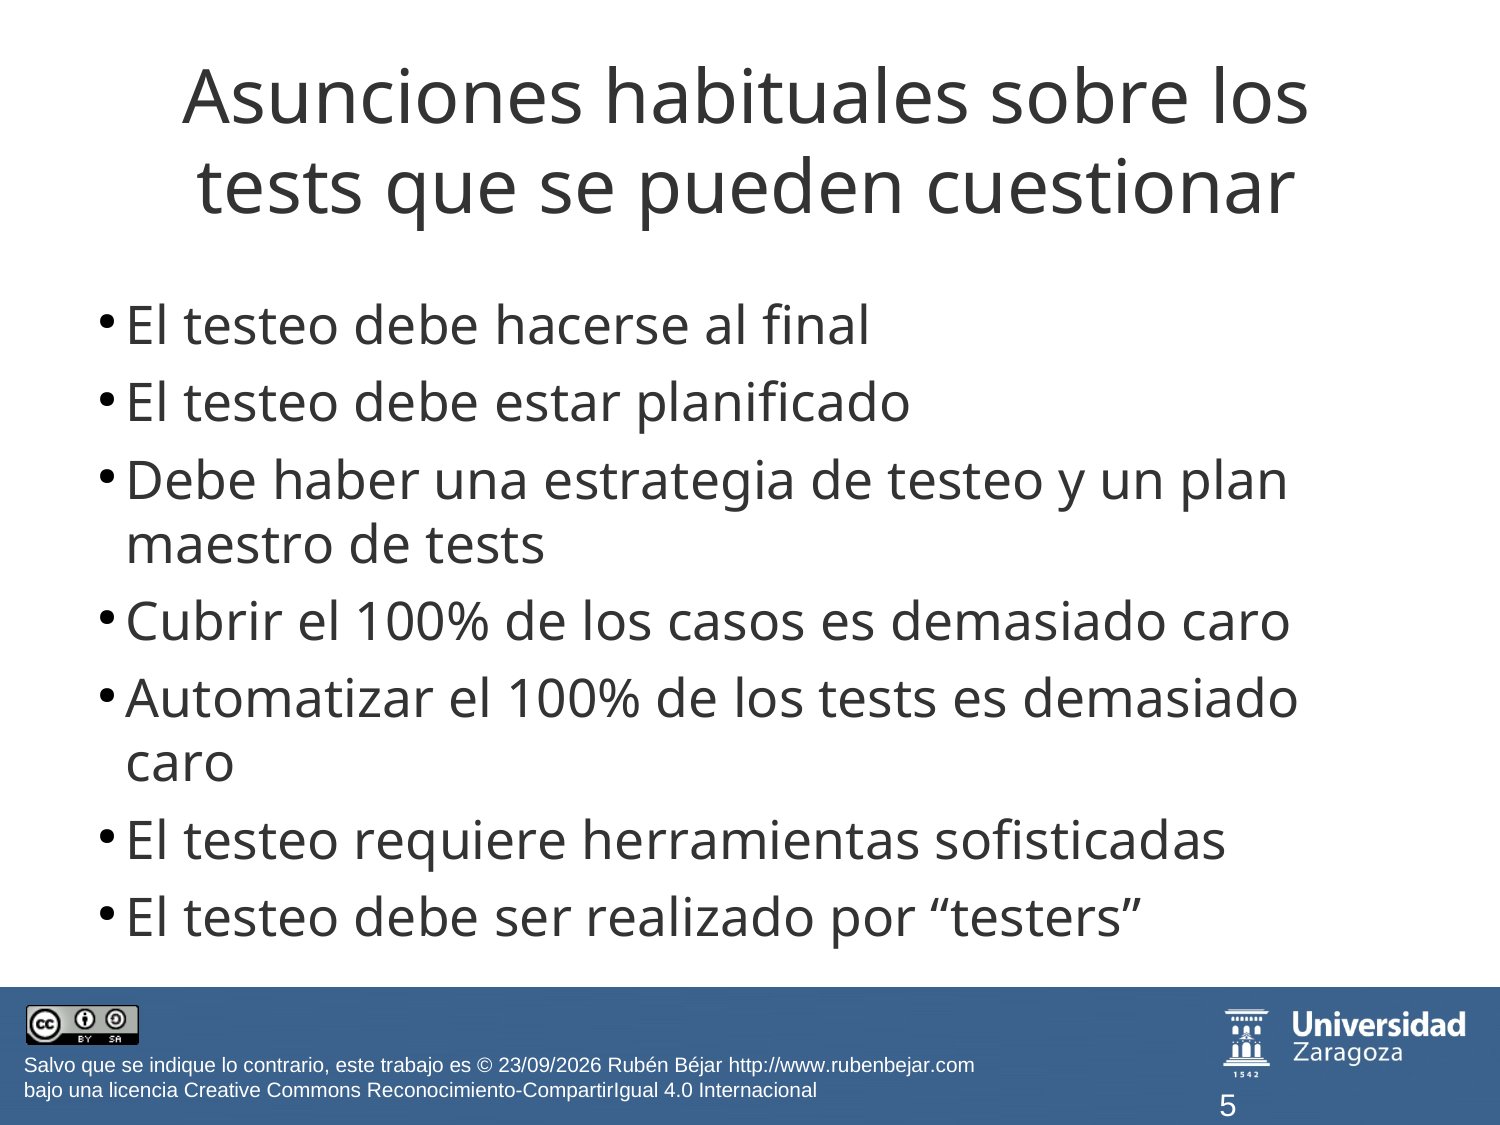

# Asunciones habituales sobre los tests que se pueden cuestionar
El testeo debe hacerse al final
El testeo debe estar planificado
Debe haber una estrategia de testeo y un plan maestro de tests
Cubrir el 100% de los casos es demasiado caro
Automatizar el 100% de los tests es demasiado caro
El testeo requiere herramientas sofisticadas
El testeo debe ser realizado por “testers”